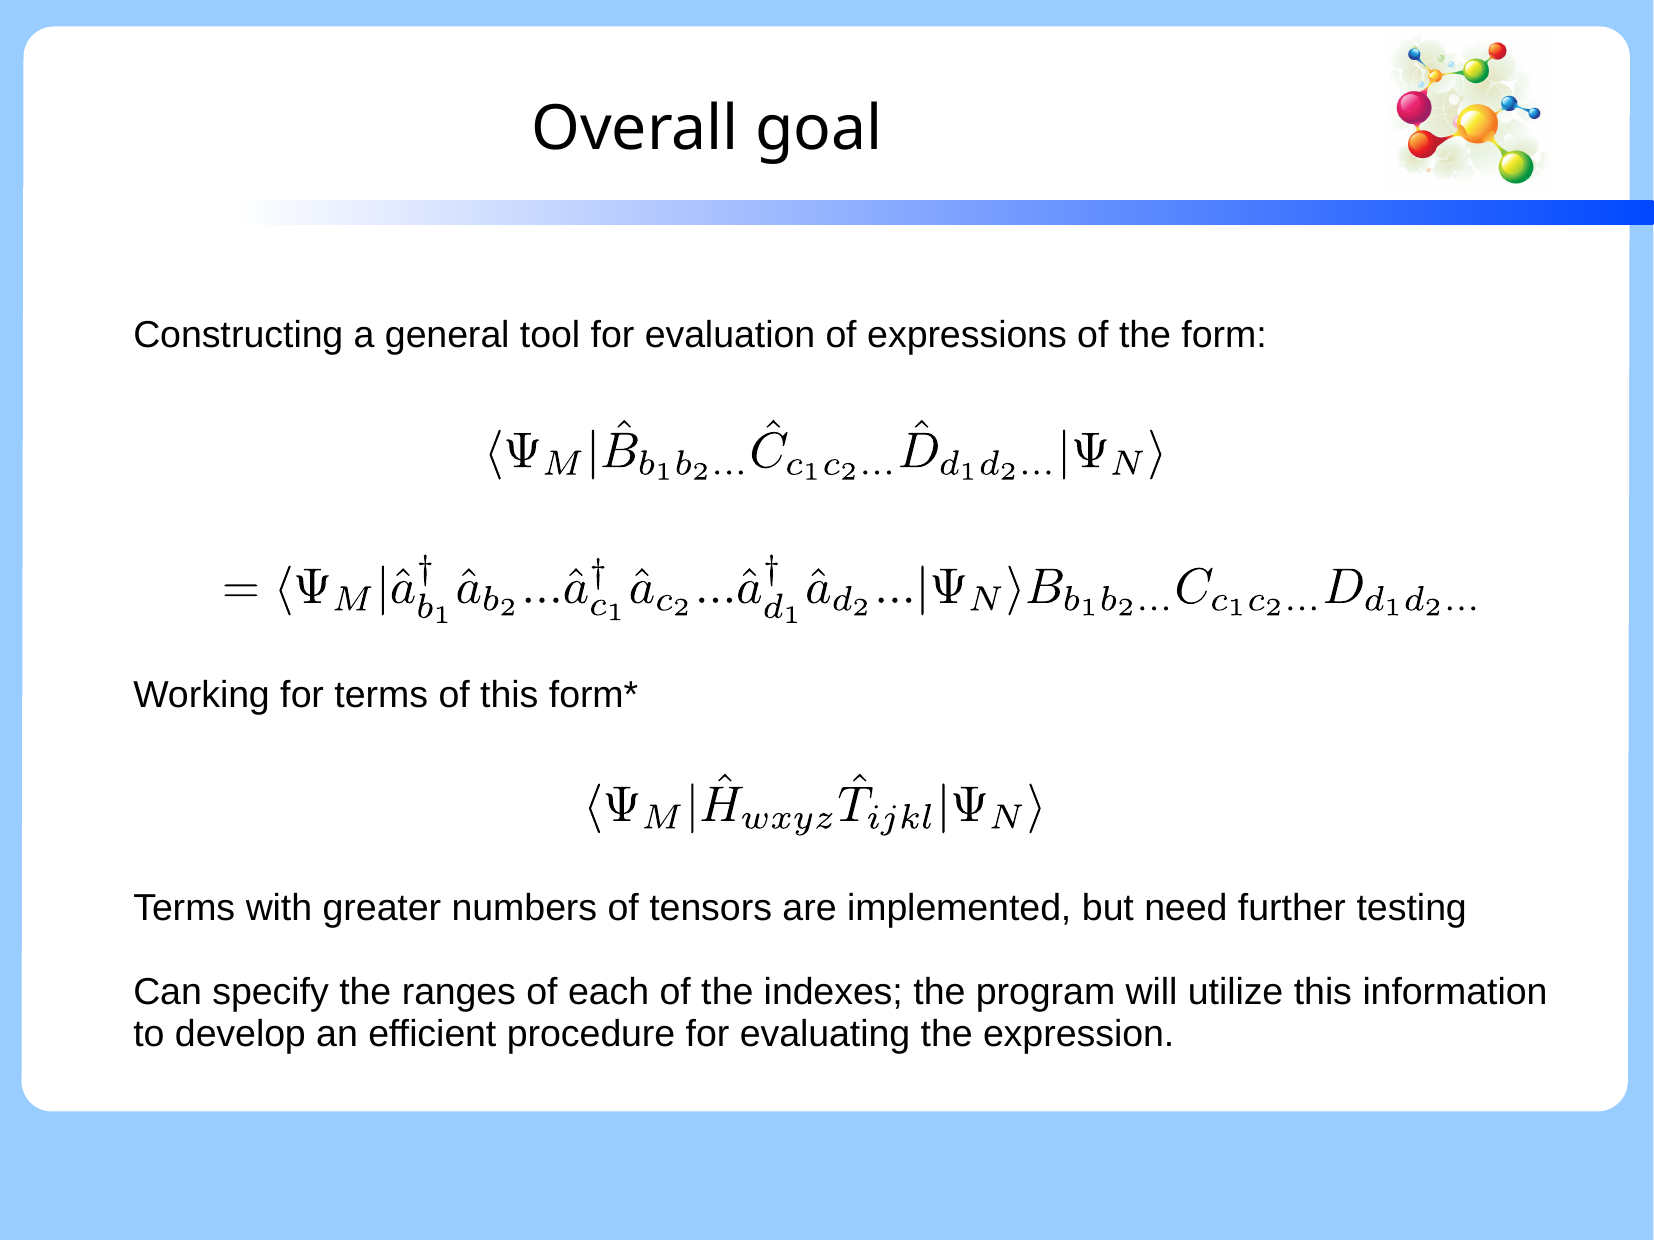

# Overall goal
Constructing a general tool for evaluation of expressions of the form:
Working for terms of this form*
Terms with greater numbers of tensors are implemented, but need further testing
Can specify the ranges of each of the indexes; the program will utilize this information to develop an efficient procedure for evaluating the expression.